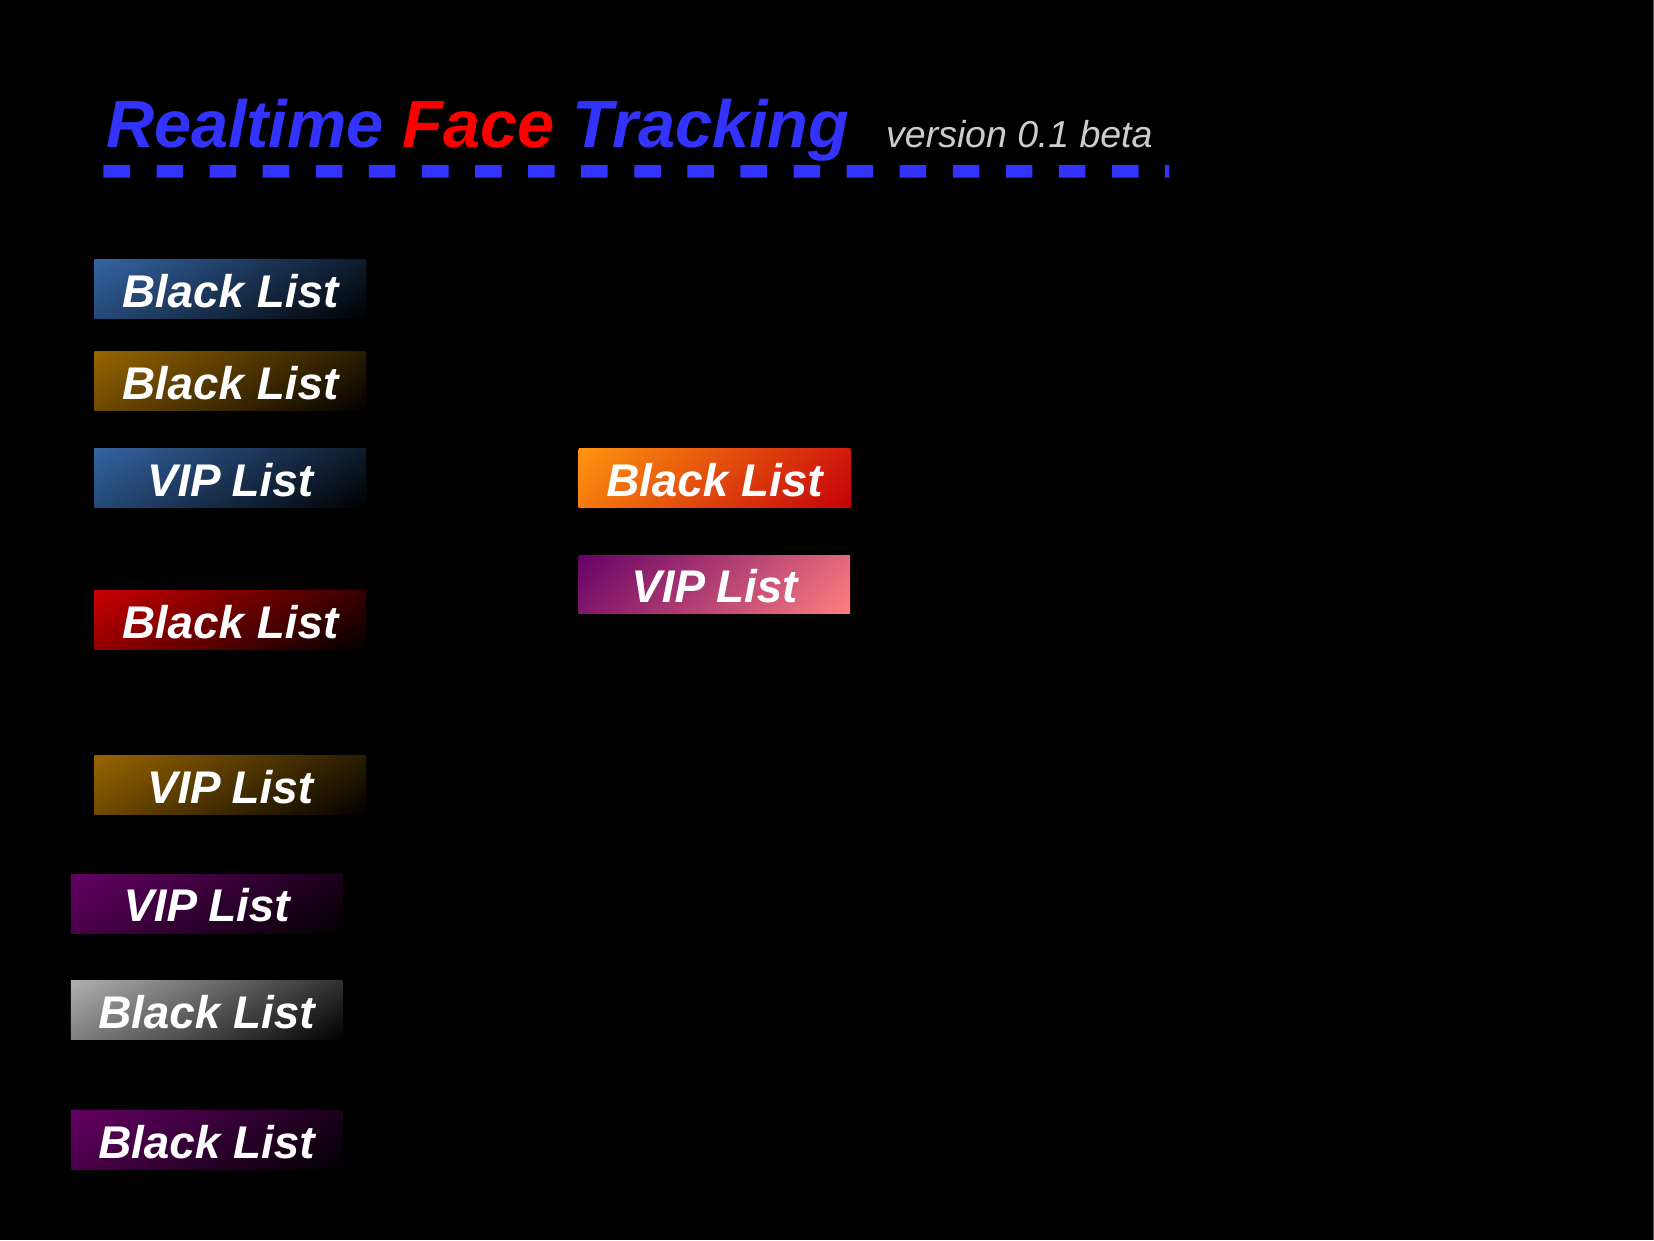

Realtime Face Tracking version 0.1 beta
Black List
Black List
Black List
VIP List
VIP List
Black List
VIP List
VIP List
Black List
Black List